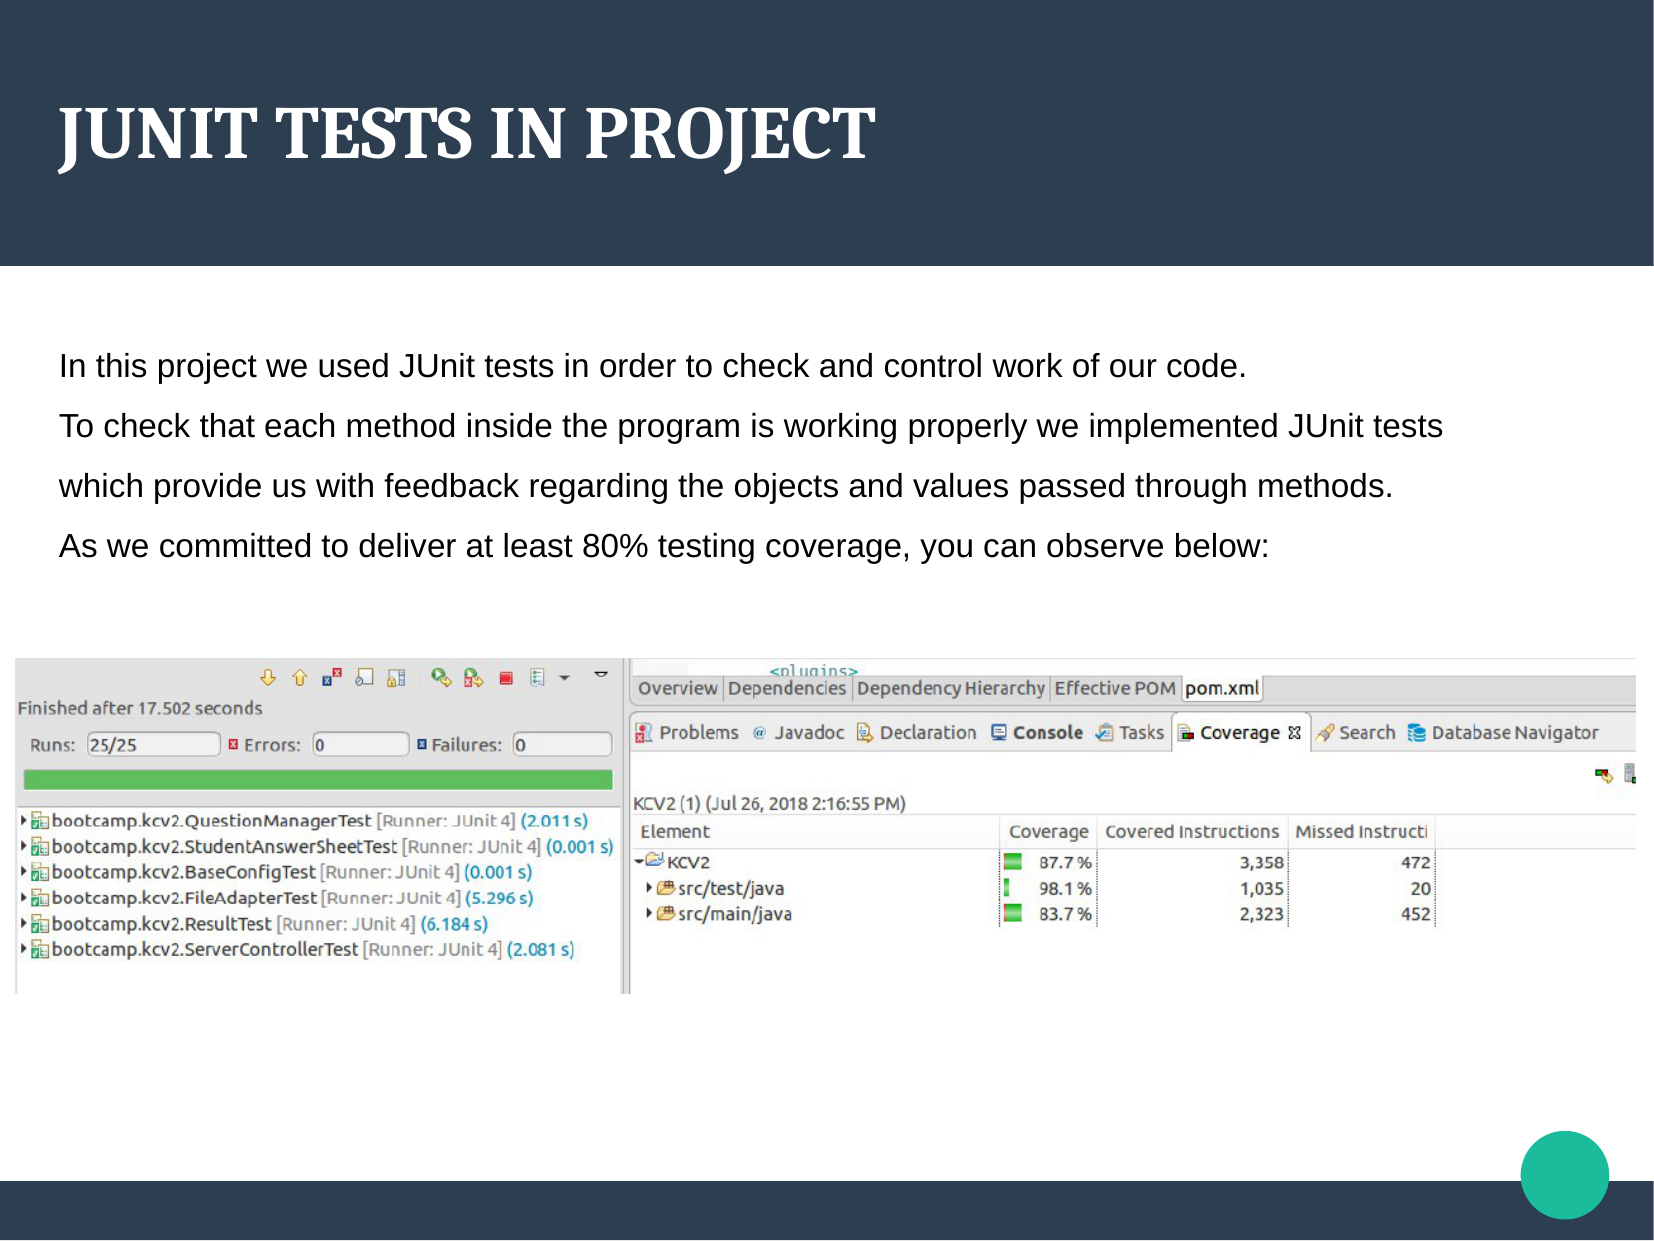

# JUNIT TESTS IN PROJECT
In this project we used JUnit tests in order to check and control work of our code.
To check that each method inside the program is working properly we implemented JUnit tests 	 which provide us with feedback regarding the objects and values passed through methods.
As we committed to deliver at least 80% testing coverage, you can observe below: